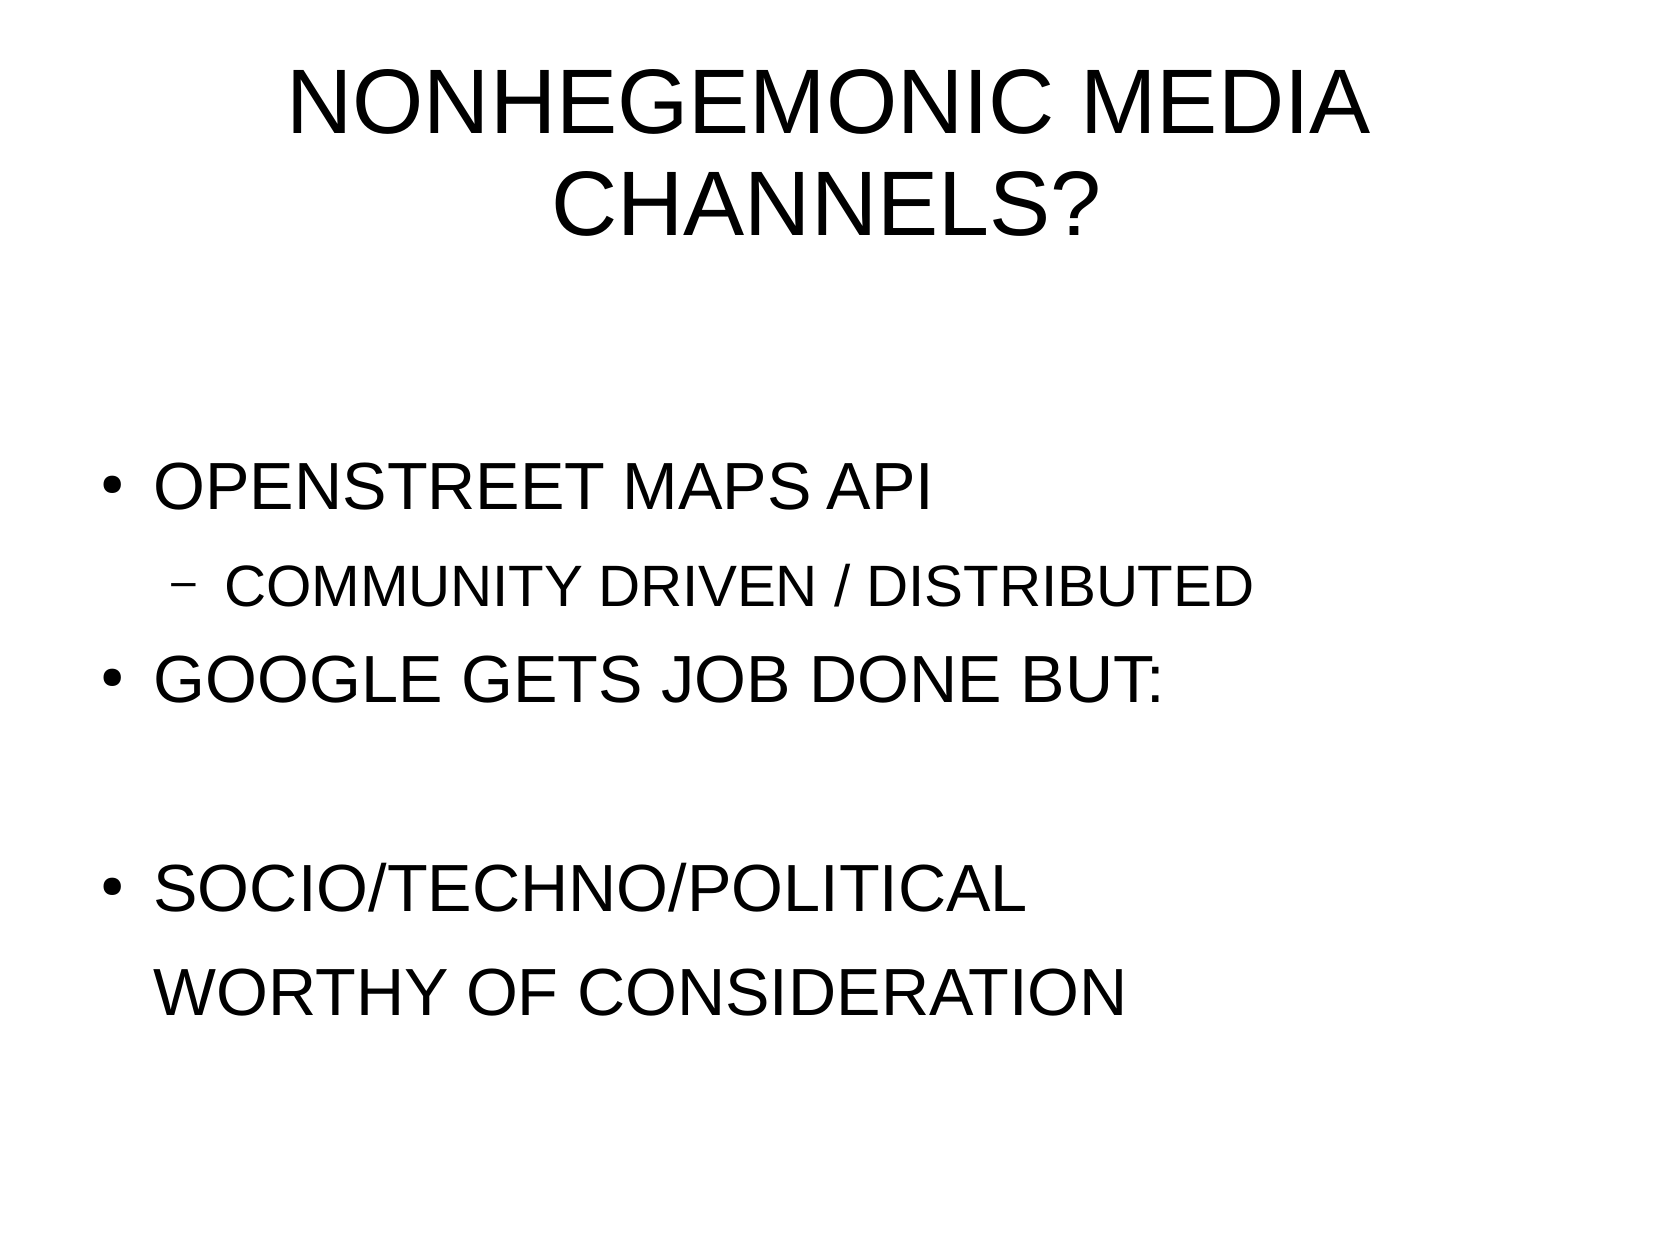

# NONHEGEMONIC MEDIA CHANNELS?
OPENSTREET MAPS API
COMMUNITY DRIVEN / DISTRIBUTED
GOOGLE GETS JOB DONE BUT:
SOCIO/TECHNO/POLITICAL
WORTHY OF CONSIDERATION